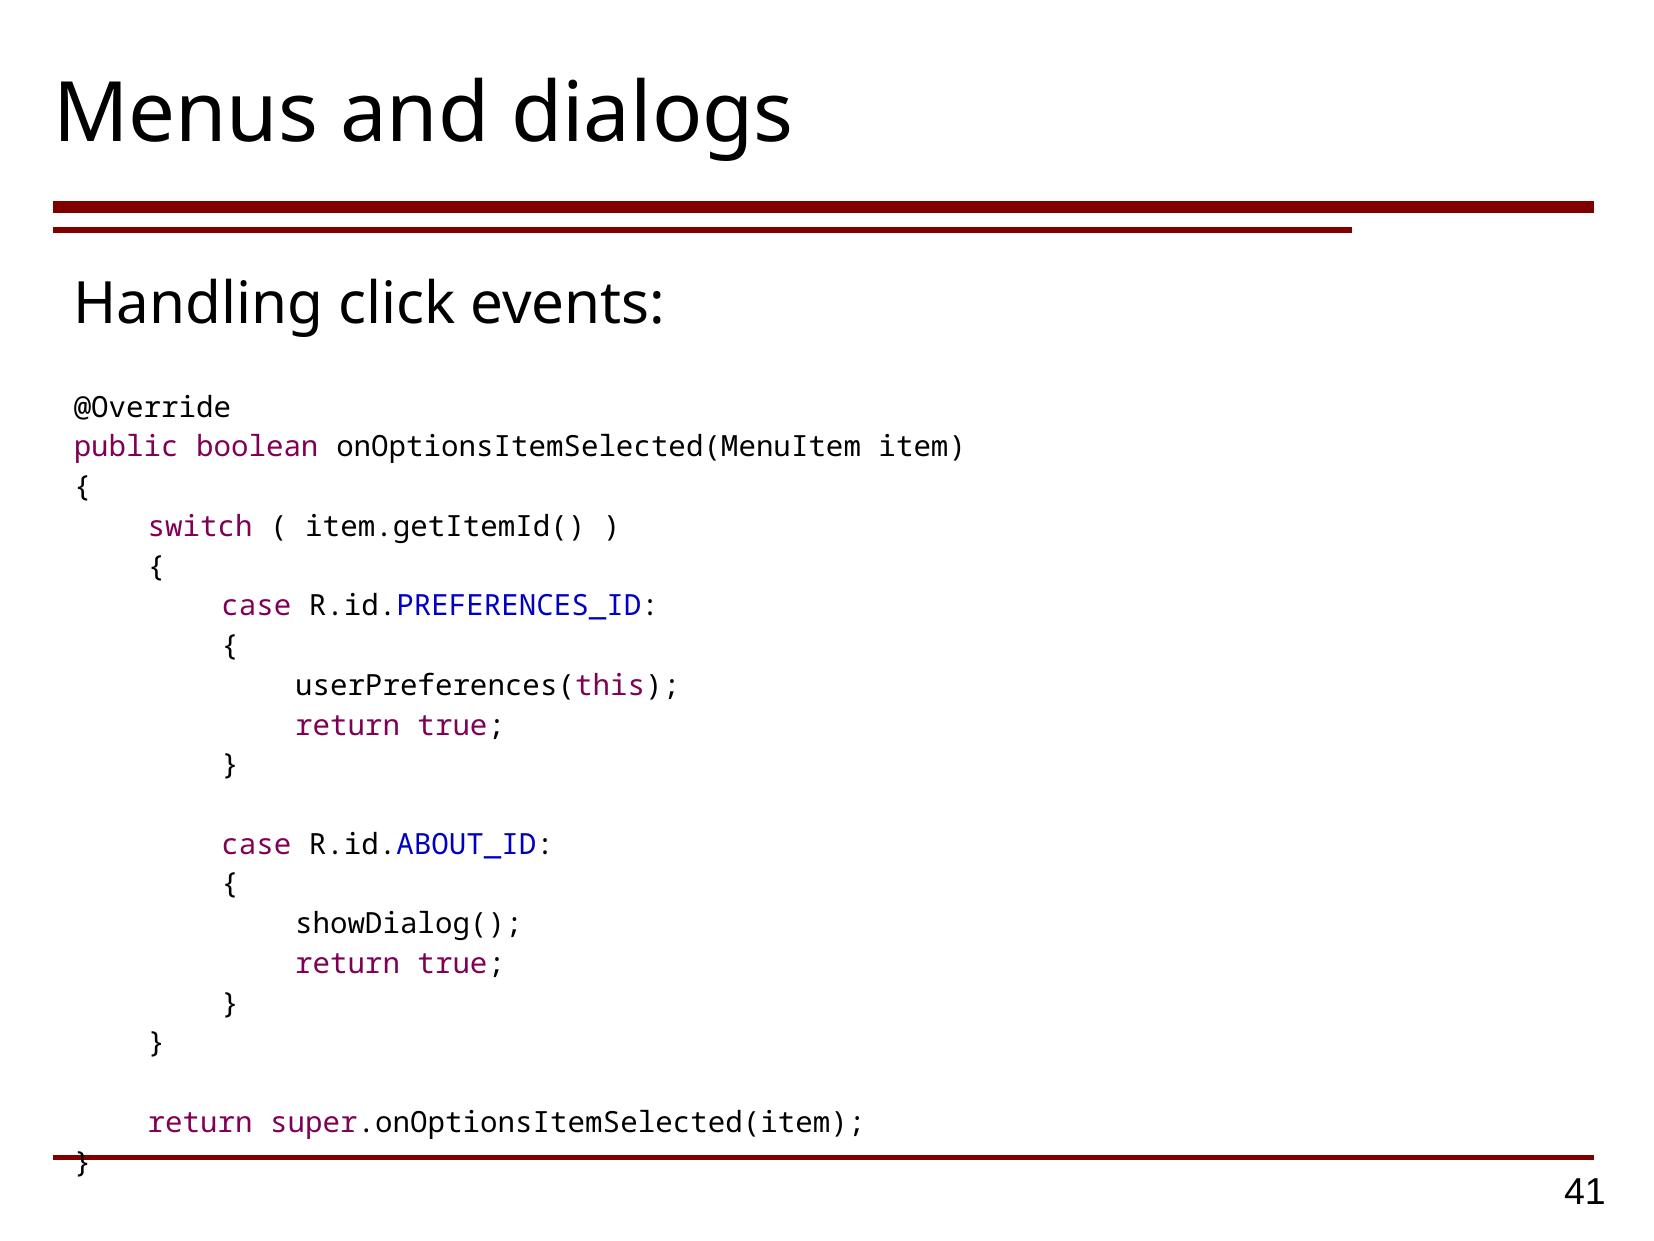

# Menus and dialogs
Handling click events:
@Override
public boolean onOptionsItemSelected(MenuItem item)
{
	switch ( item.getItemId() )
	{
		case R.id.PREFERENCES_ID:
		{
			userPreferences(this);
			return true;
		}
		case R.id.ABOUT_ID:
		{
			showDialog();
			return true;
		}
	}
	return super.onOptionsItemSelected(item);
}